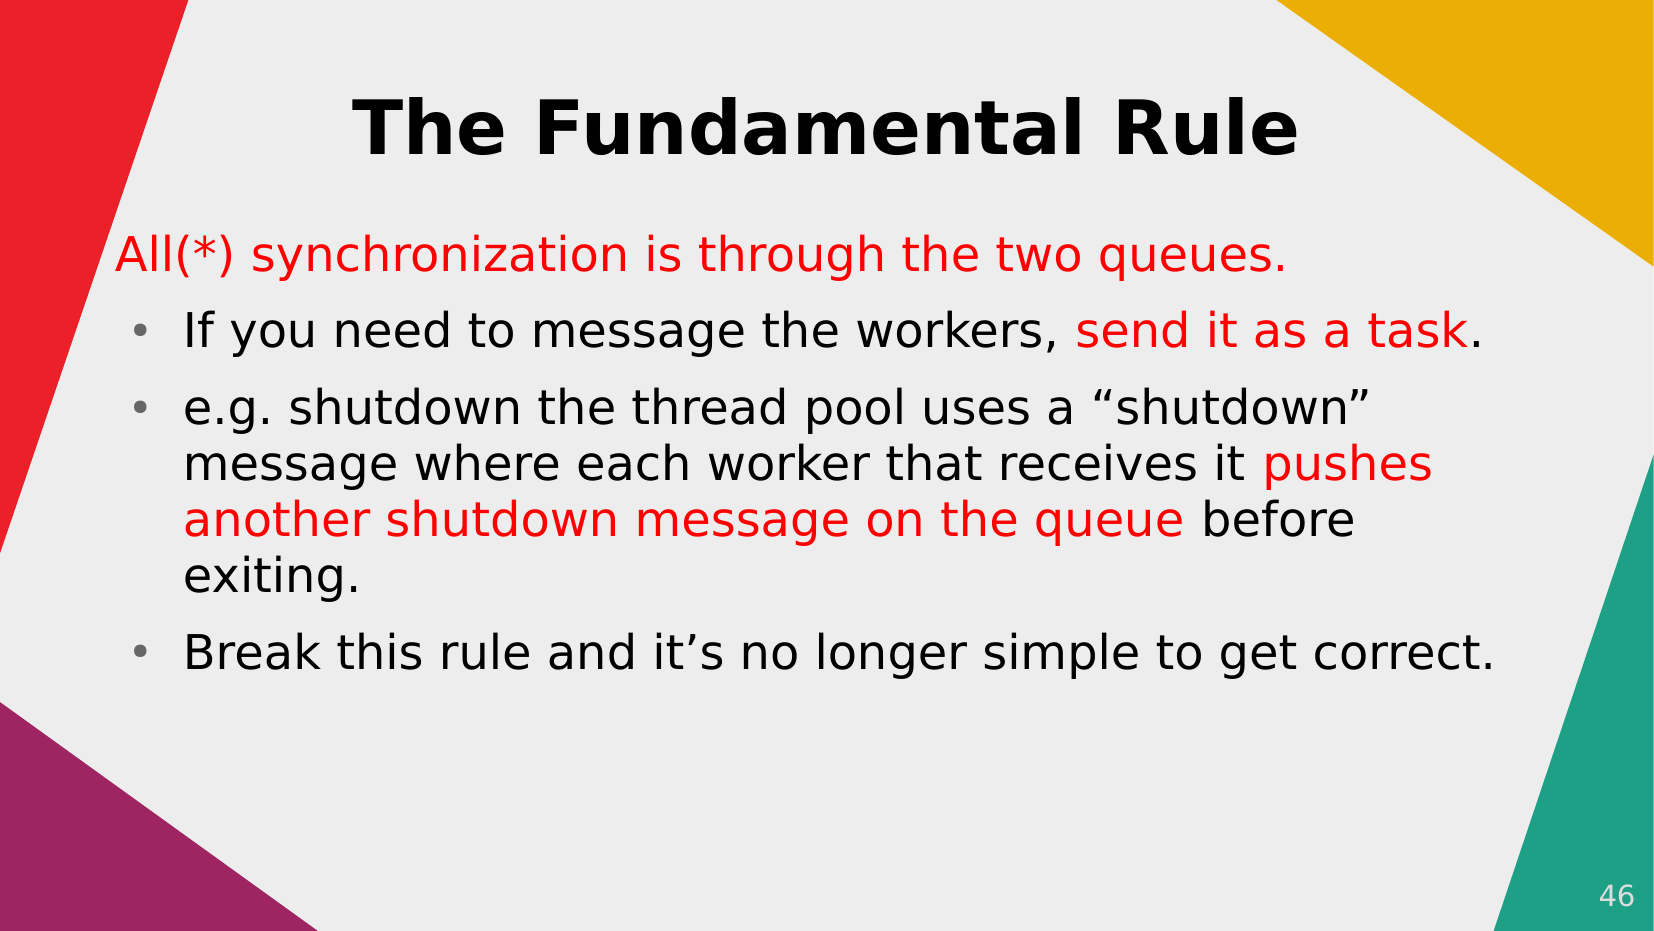

# The Fundamental Rule
All(*) synchronization is through the two queues.
If you need to message the workers, send it as a task.
e.g. shutdown the thread pool uses a “shutdown” message where each worker that receives it pushes another shutdown message on the queue before exiting.
Break this rule and it’s no longer simple to get correct.
46